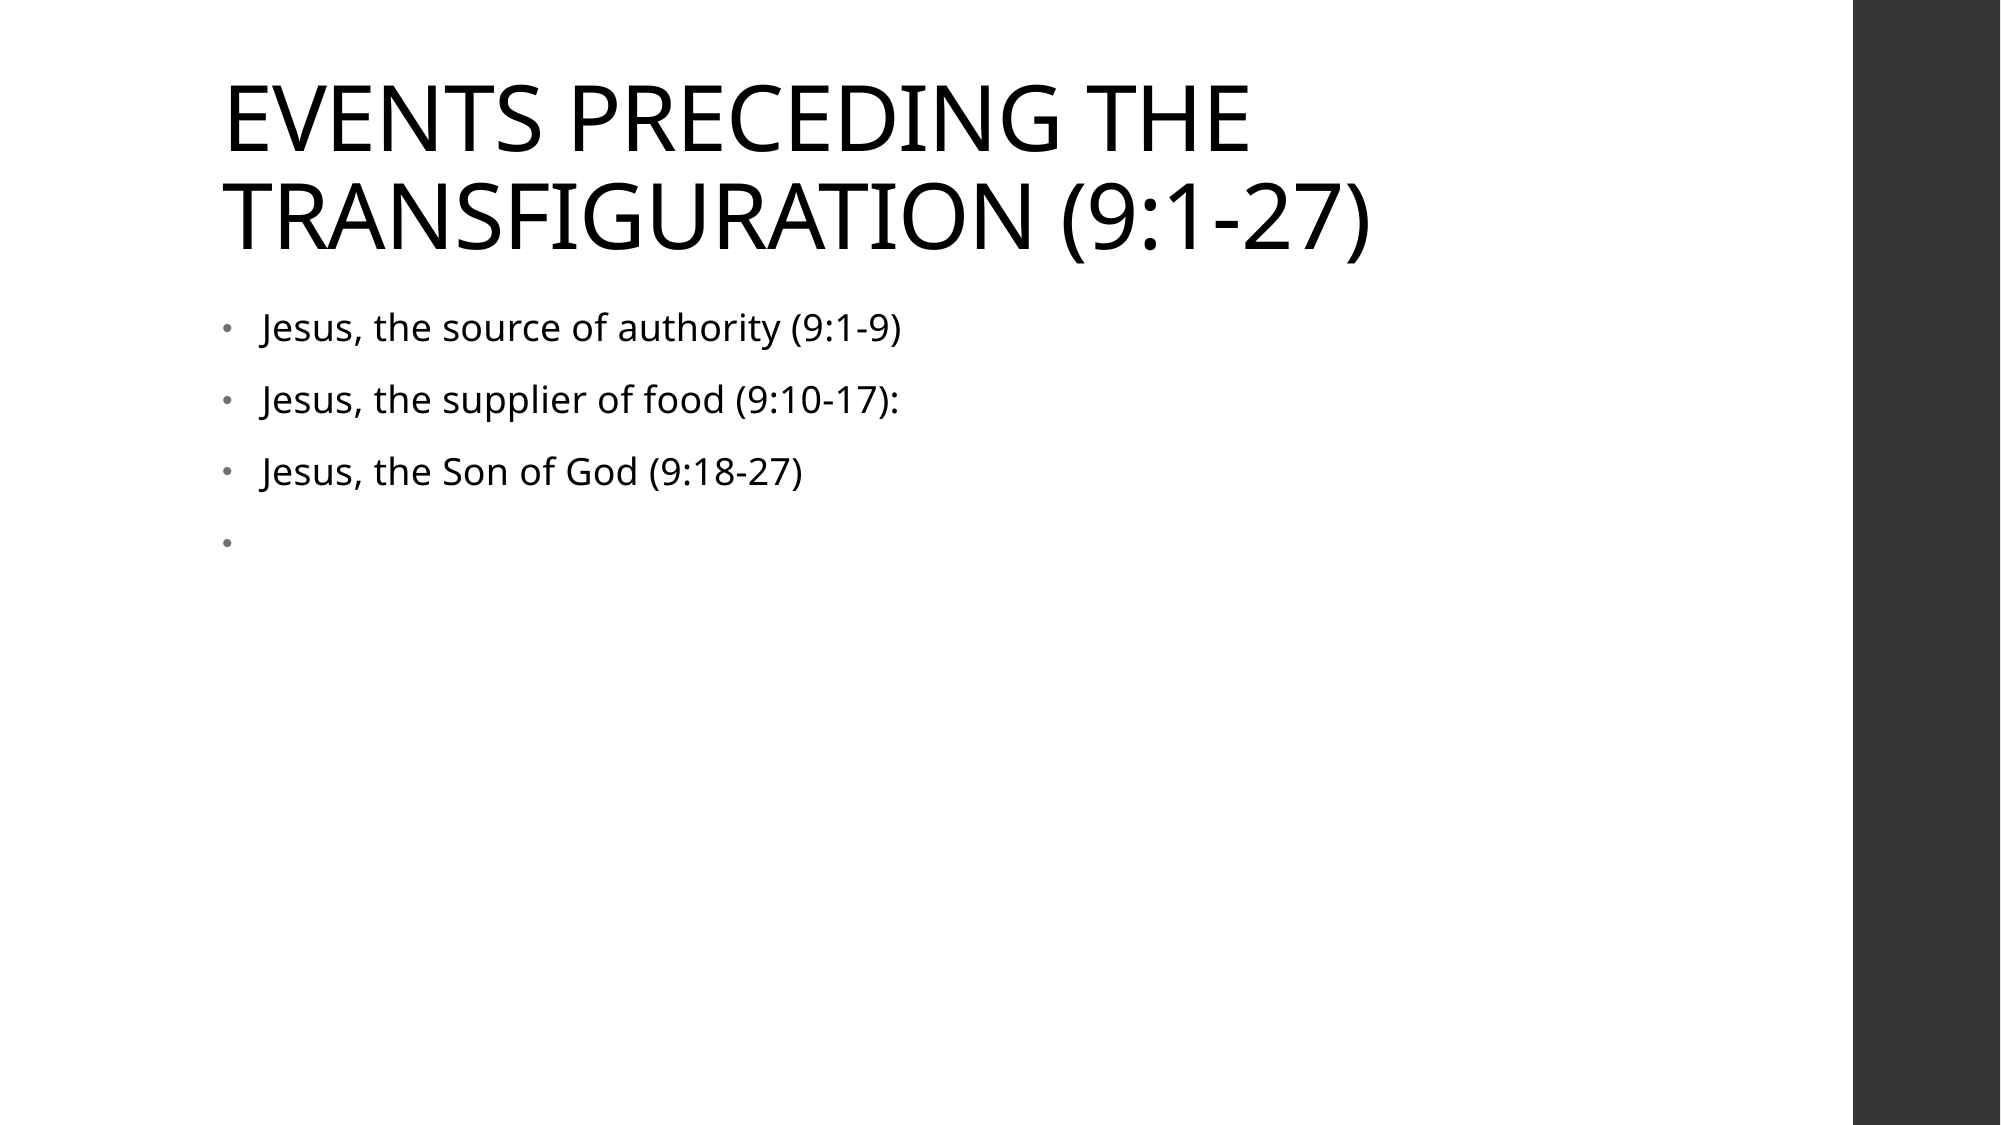

# EVENTS PRECEDING THE TRANSFIGURATION (9:1-27)
 Jesus, the source of authority (9:1-9)
 Jesus, the supplier of food (9:10-17):
 Jesus, the Son of God (9:18-27)